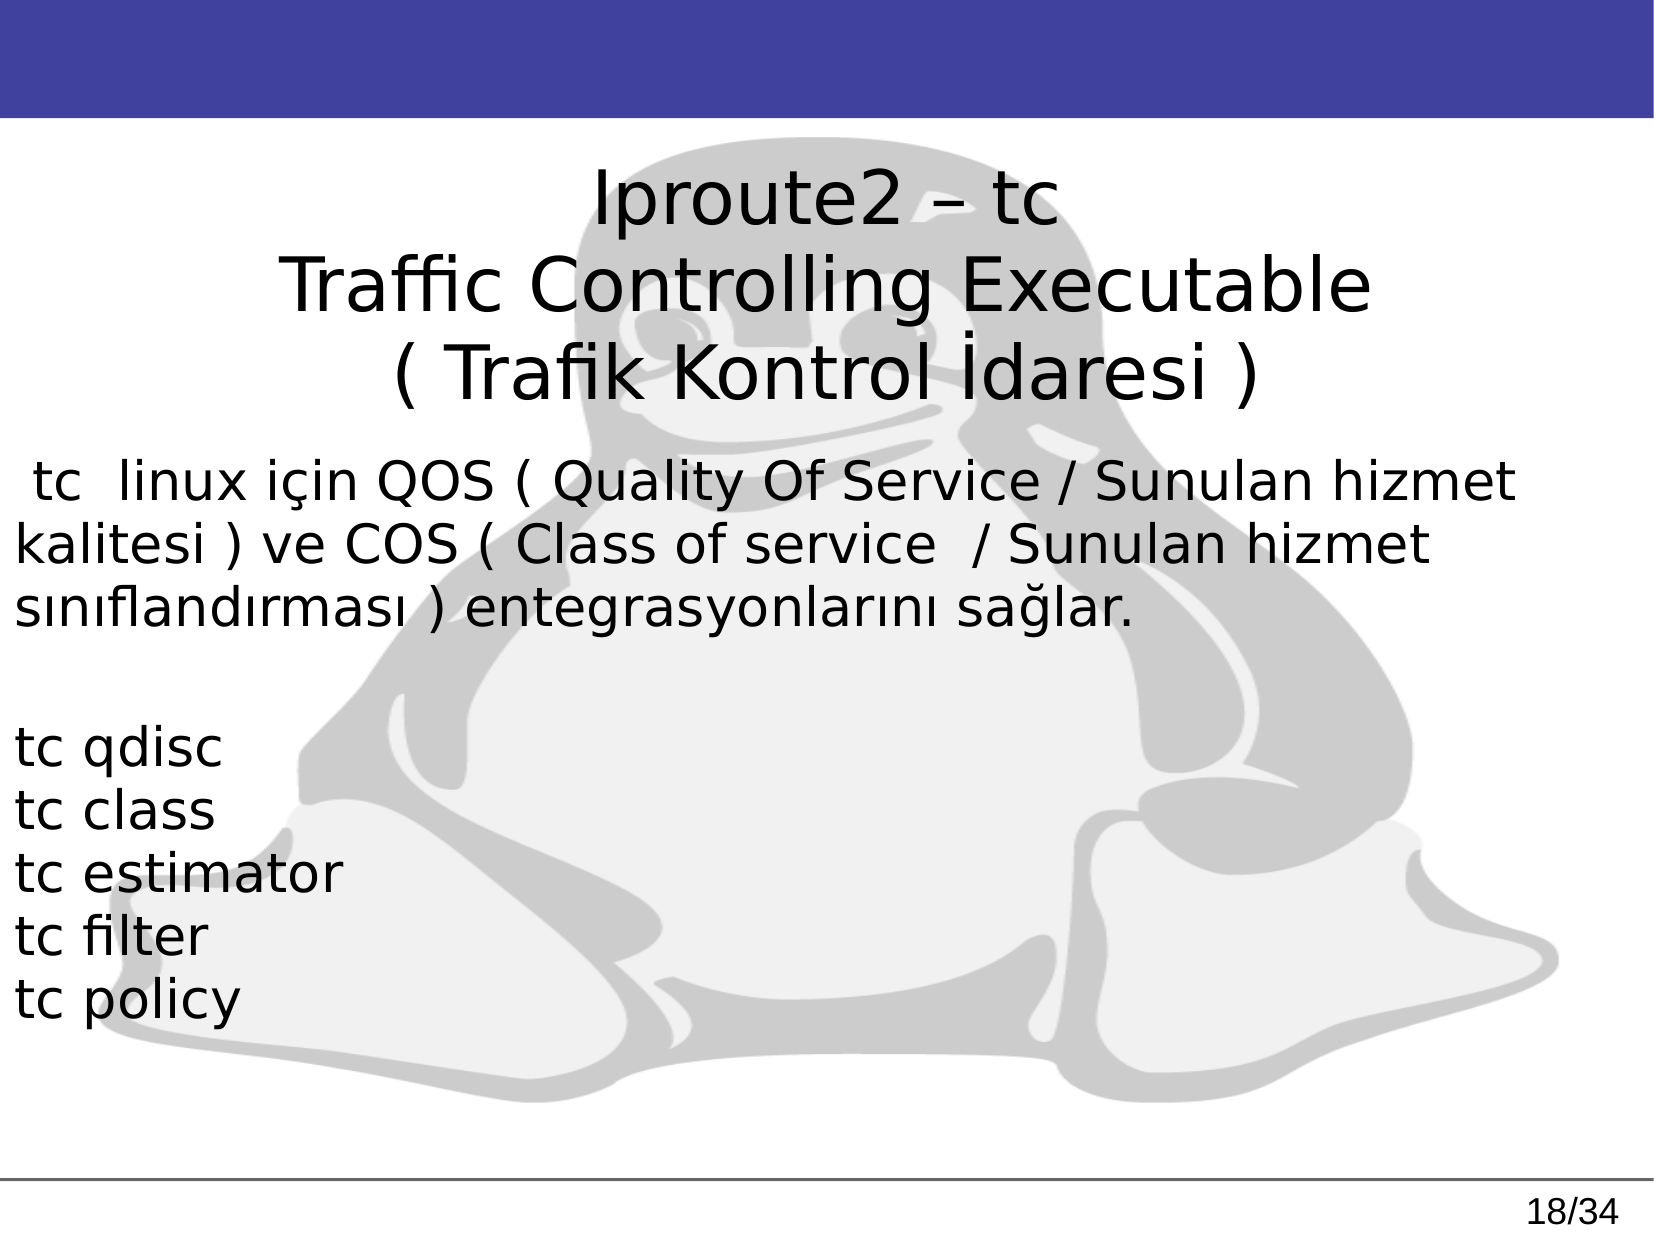

Iproute2 – tc
Traffic Controlling Executable
( Trafik Kontrol İdaresi )
 tc linux için QOS ( Quality Of Service / Sunulan hizmet kalitesi ) ve COS ( Class of service / Sunulan hizmet sınıflandırması ) entegrasyonlarını sağlar.
tc qdisc
tc class
tc estimator
tc filter
tc policy